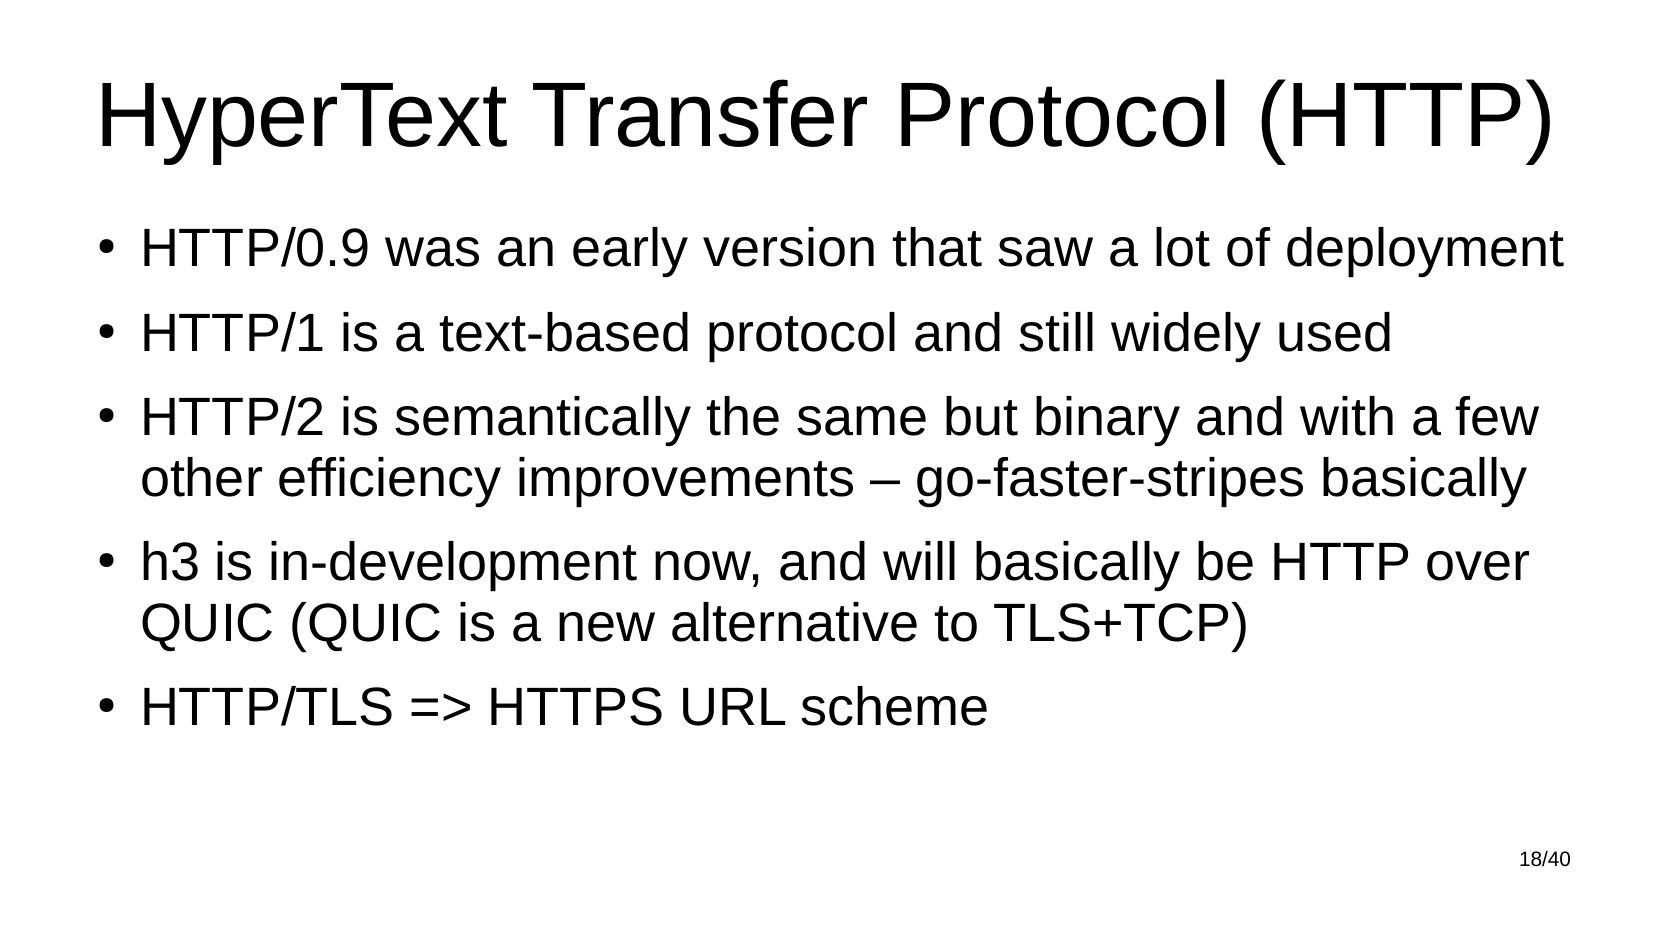

# HyperText Transfer Protocol (HTTP)
HTTP/0.9 was an early version that saw a lot of deployment
HTTP/1 is a text-based protocol and still widely used
HTTP/2 is semantically the same but binary and with a few other efficiency improvements – go-faster-stripes basically
h3 is in-development now, and will basically be HTTP over QUIC (QUIC is a new alternative to TLS+TCP)
HTTP/TLS => HTTPS URL scheme
18